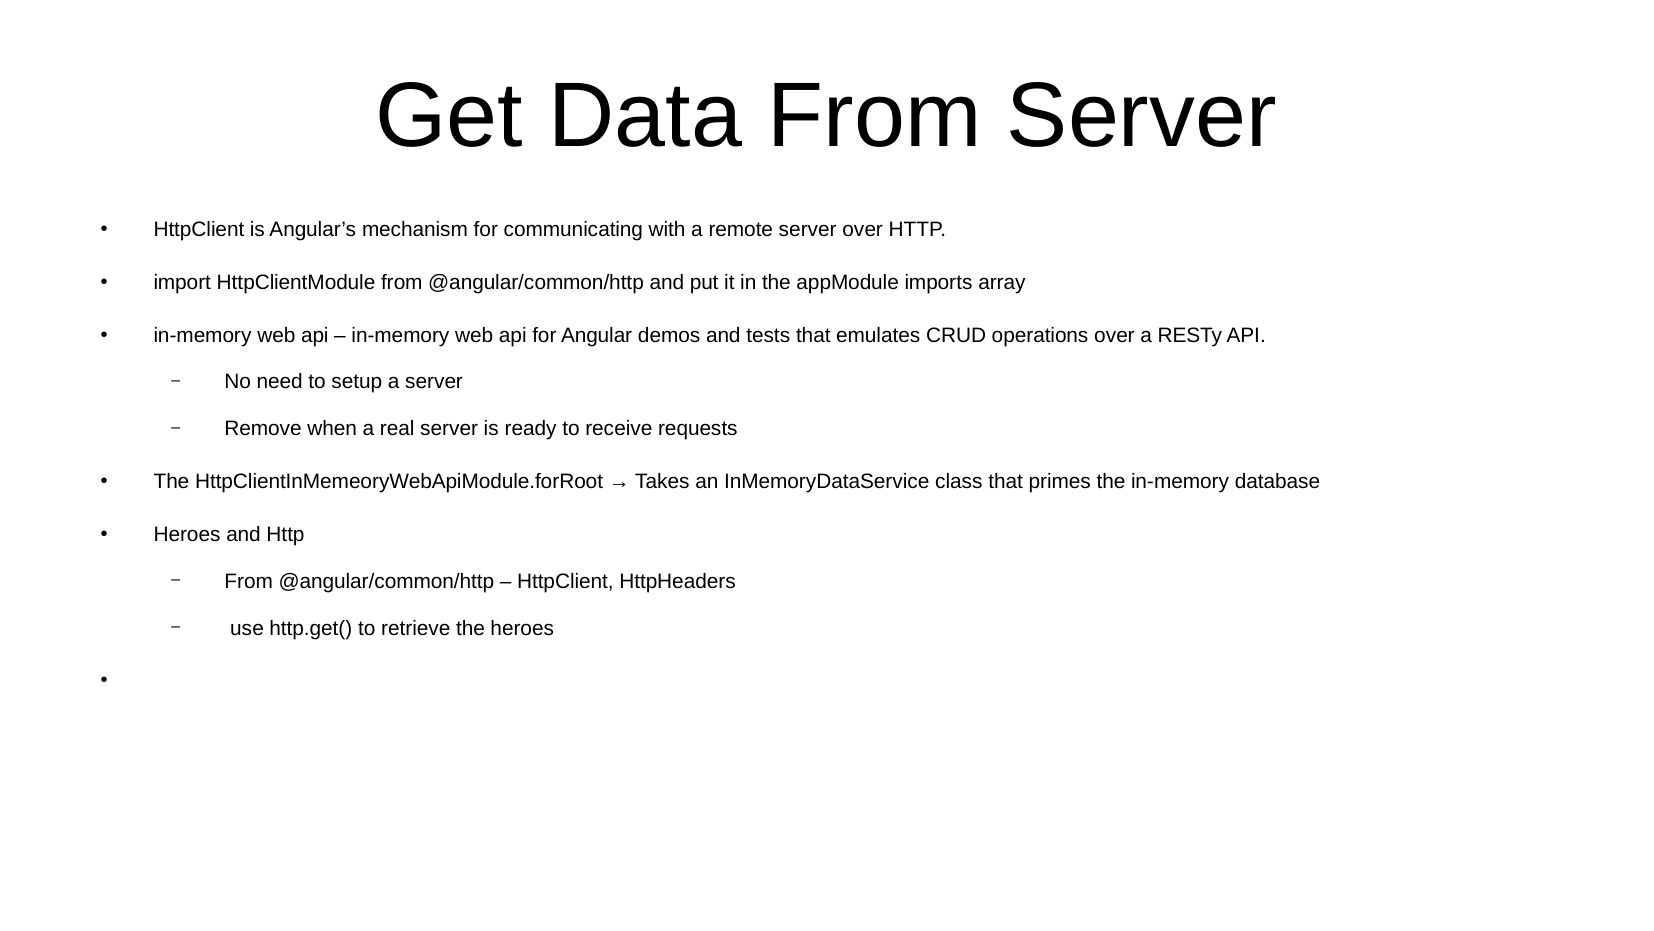

# Get Data From Server
HttpClient is Angular’s mechanism for communicating with a remote server over HTTP.
import HttpClientModule from @angular/common/http and put it in the appModule imports array
in-memory web api – in-memory web api for Angular demos and tests that emulates CRUD operations over a RESTy API.
No need to setup a server
Remove when a real server is ready to receive requests
The HttpClientInMemeoryWebApiModule.forRoot → Takes an InMemoryDataService class that primes the in-memory database
Heroes and Http
From @angular/common/http – HttpClient, HttpHeaders
 use http.get() to retrieve the heroes